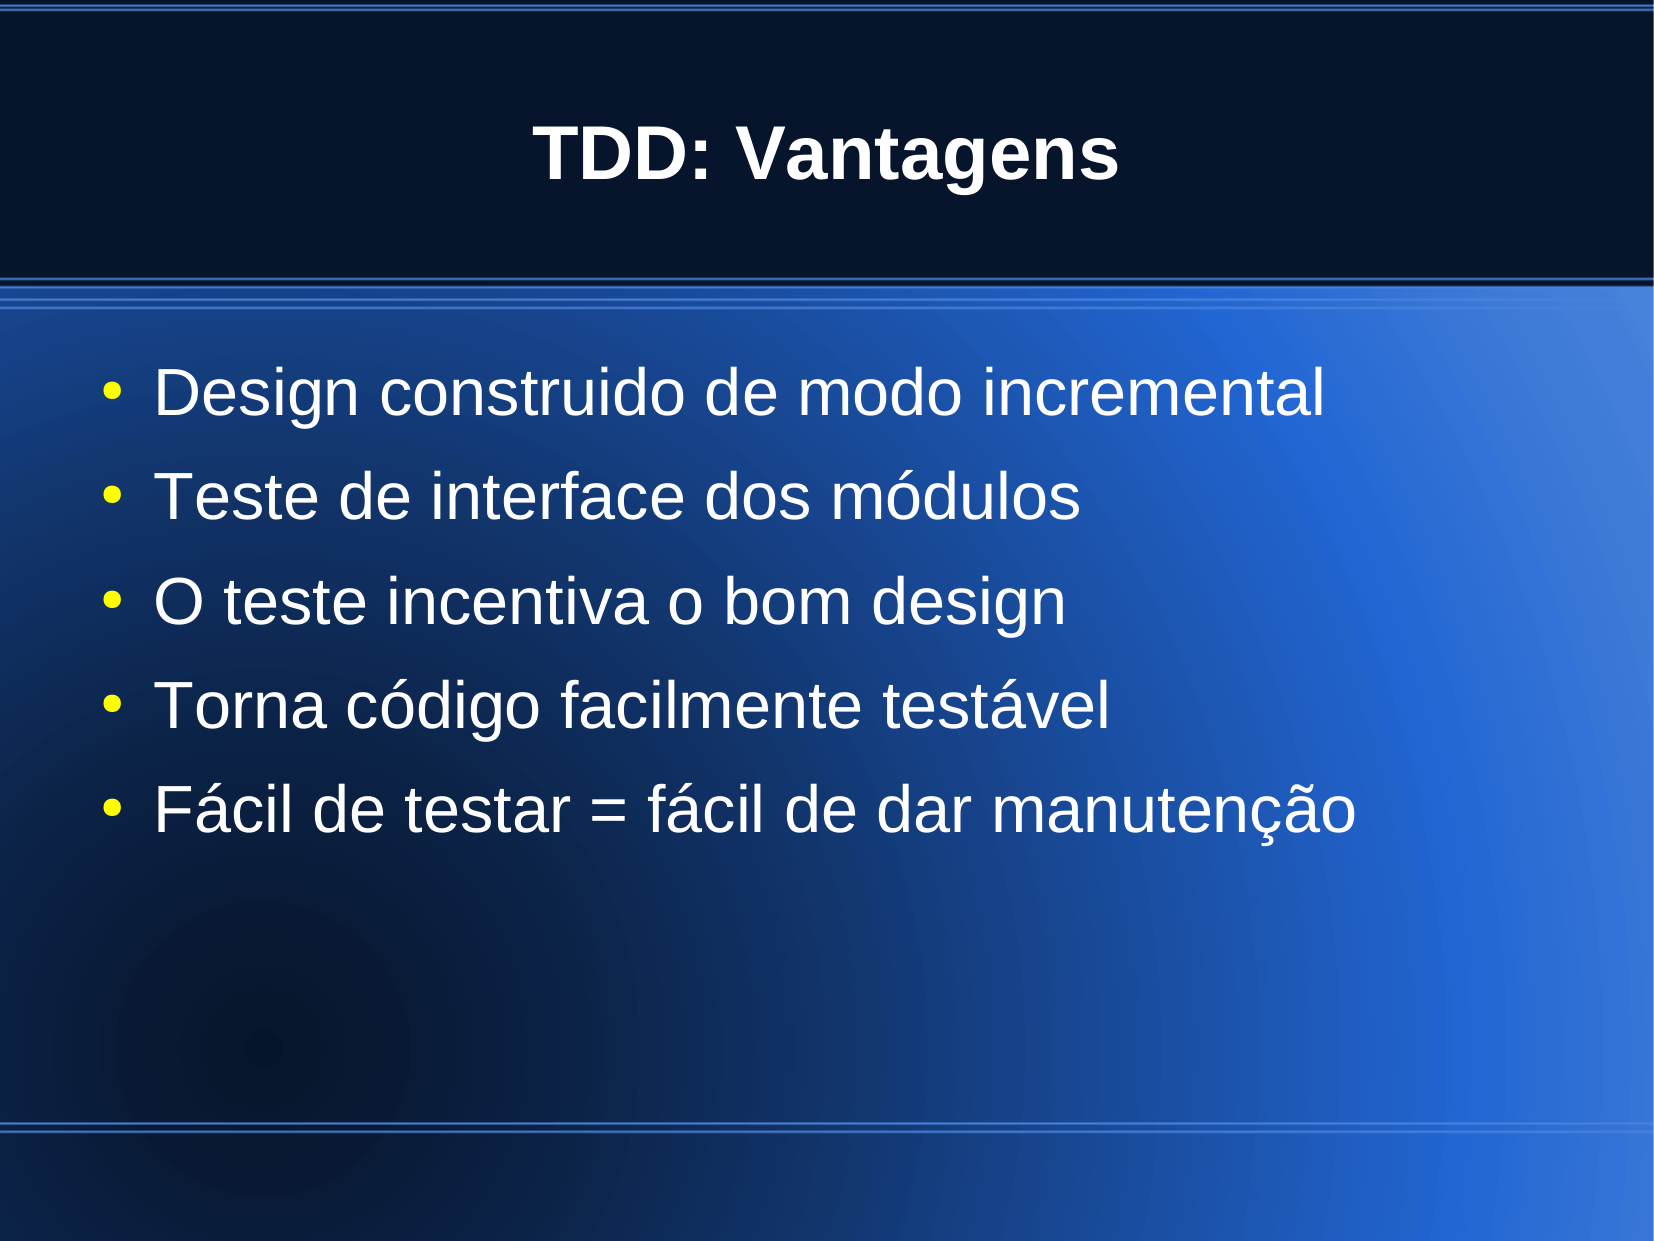

# TDD: Vantagens
Design construido de modo incremental
Teste de interface dos módulos
O teste incentiva o bom design
Torna código facilmente testável
Fácil de testar = fácil de dar manutenção